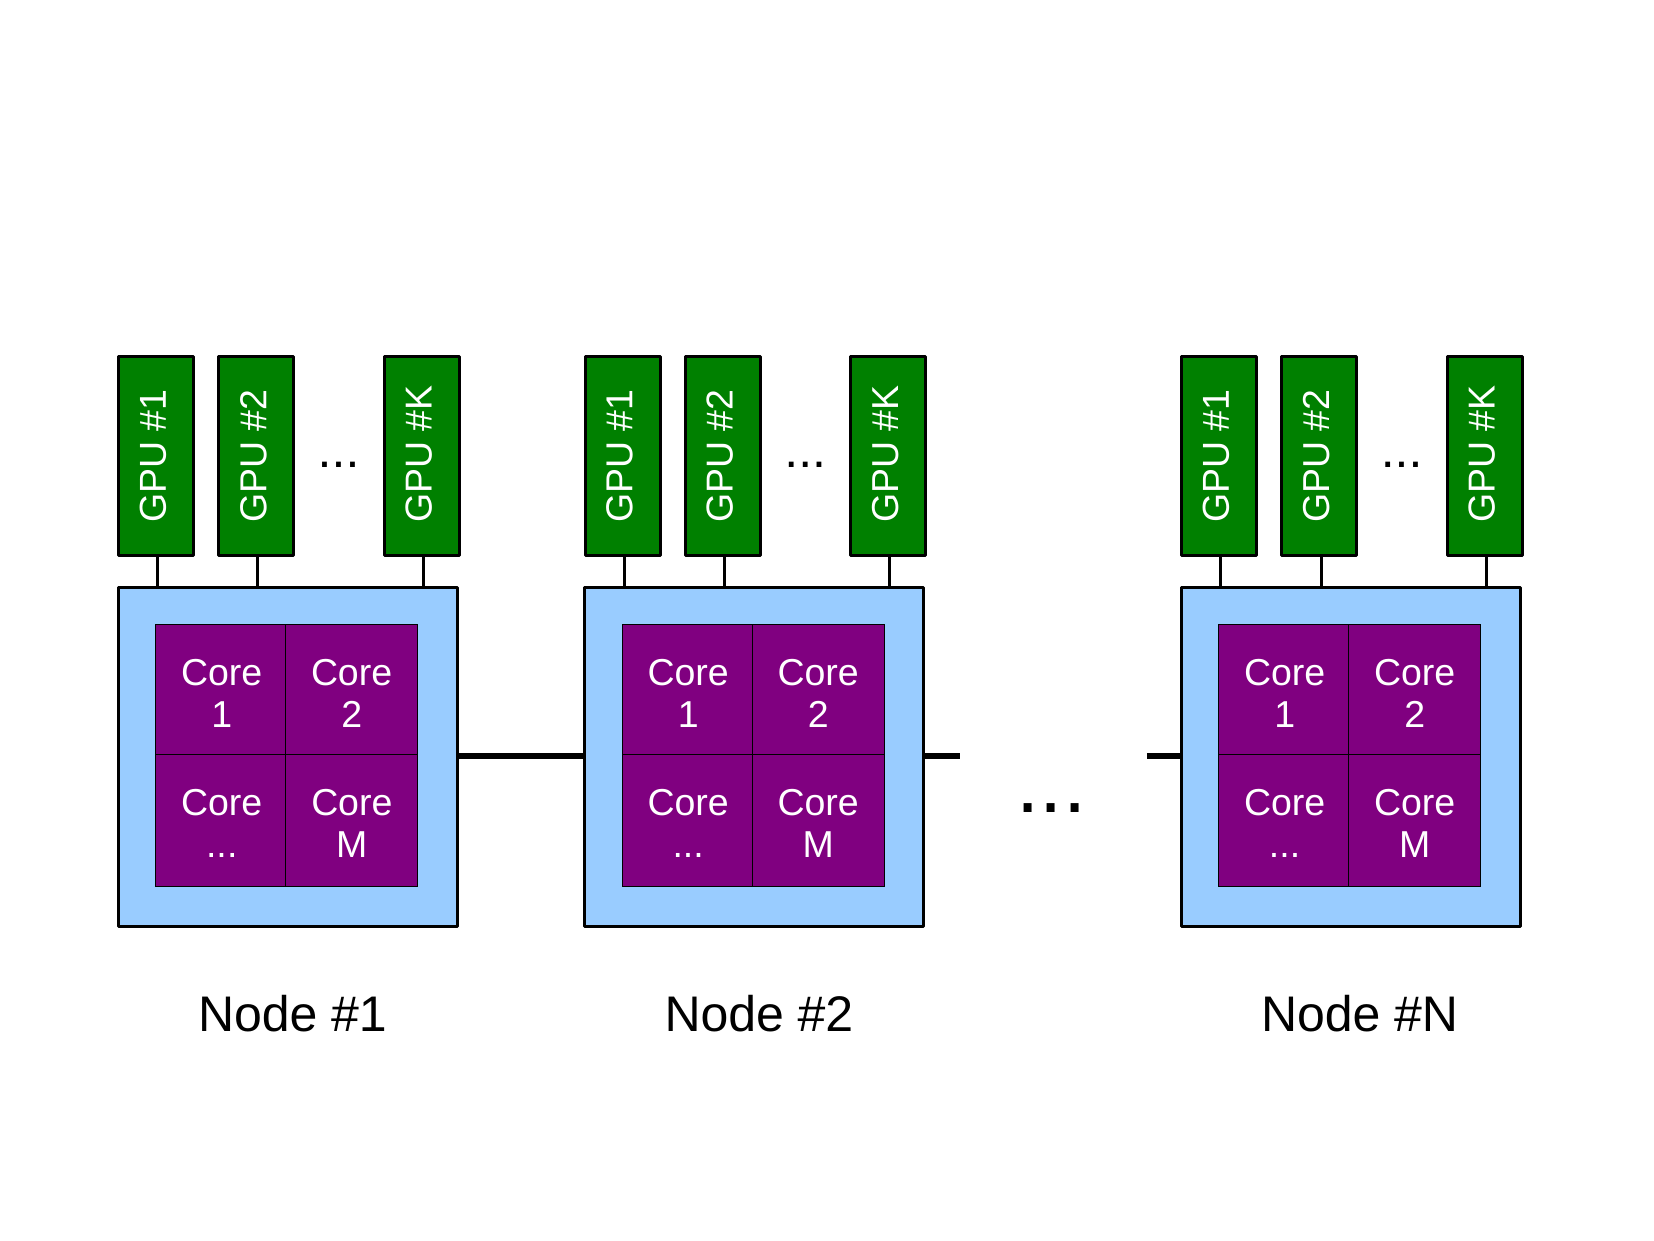

...
...
...
GPU #K
GPU #K
GPU #K
GPU #1
GPU #2
GPU #1
GPU #2
GPU #1
GPU #2
Core
1
Core
2
Core
1
Core
2
Core
1
Core
2
...
Core
...
Core
M
Core
...
Core
M
Core
...
Core
M
Node #1
Node #2
Node #N